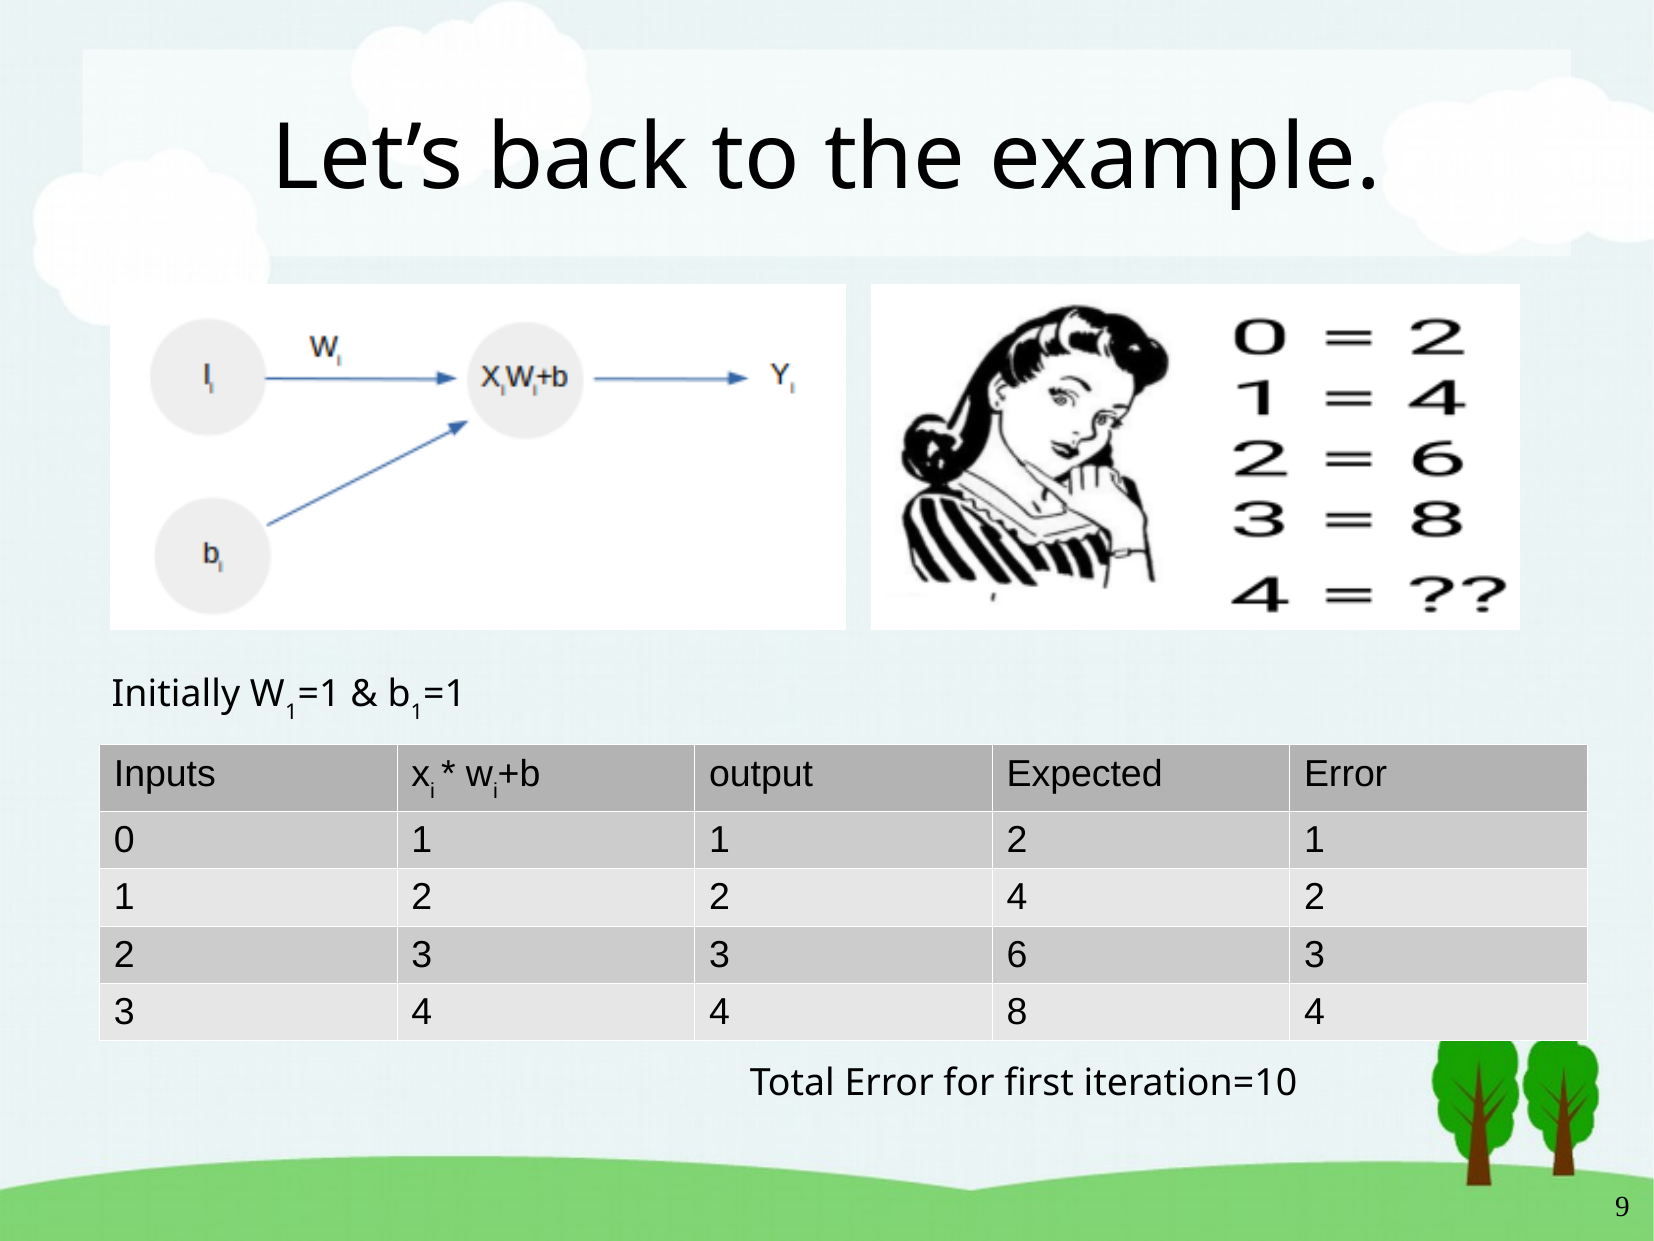

# Let’s back to the example.
Initially W1=1 & b1=1
| Inputs | xi \* wi+b | output | Expected | Error |
| --- | --- | --- | --- | --- |
| 0 | 1 | 1 | 2 | 1 |
| 1 | 2 | 2 | 4 | 2 |
| 2 | 3 | 3 | 6 | 3 |
| 3 | 4 | 4 | 8 | 4 |
Total Error for first iteration=10
9